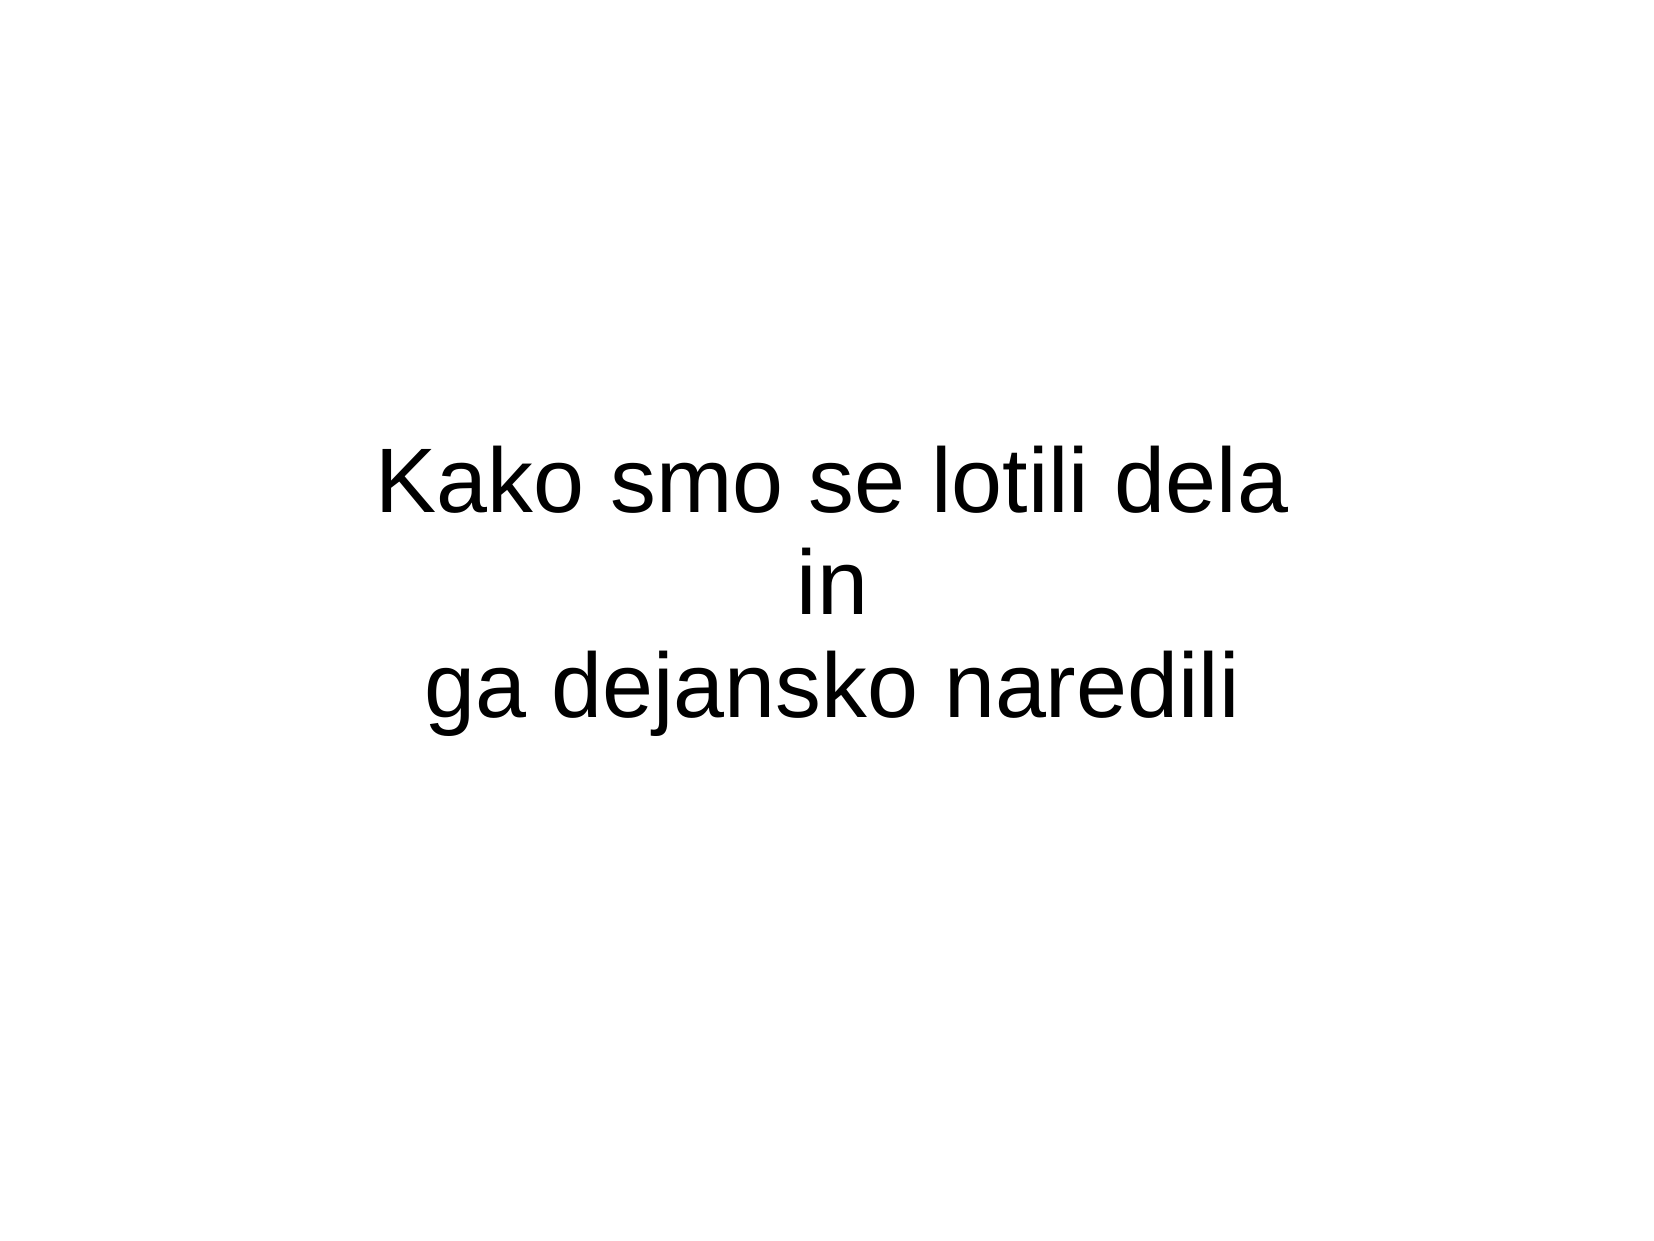

# Kako smo se lotili dela in ga dejansko naredili